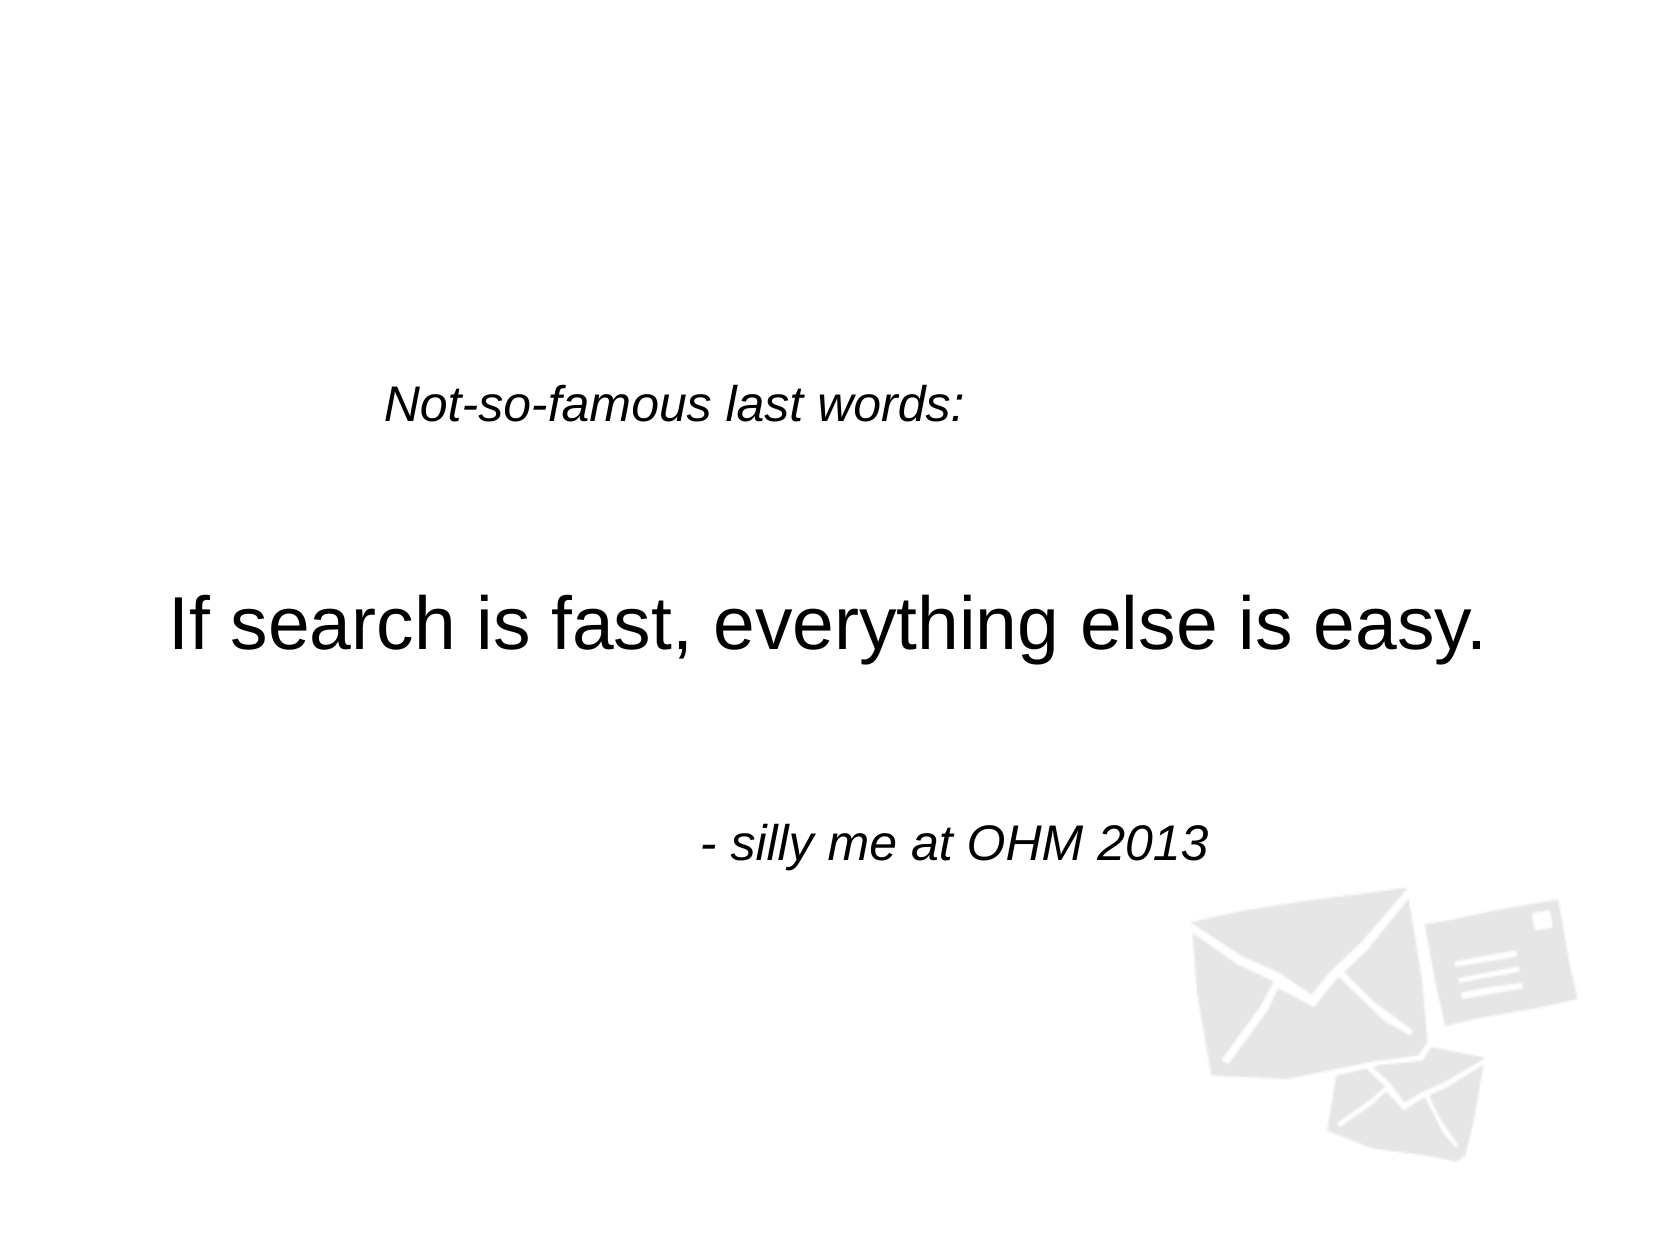

# Not-so-famous last words:
If search is fast, everything else is easy.
 - silly me at OHM 2013